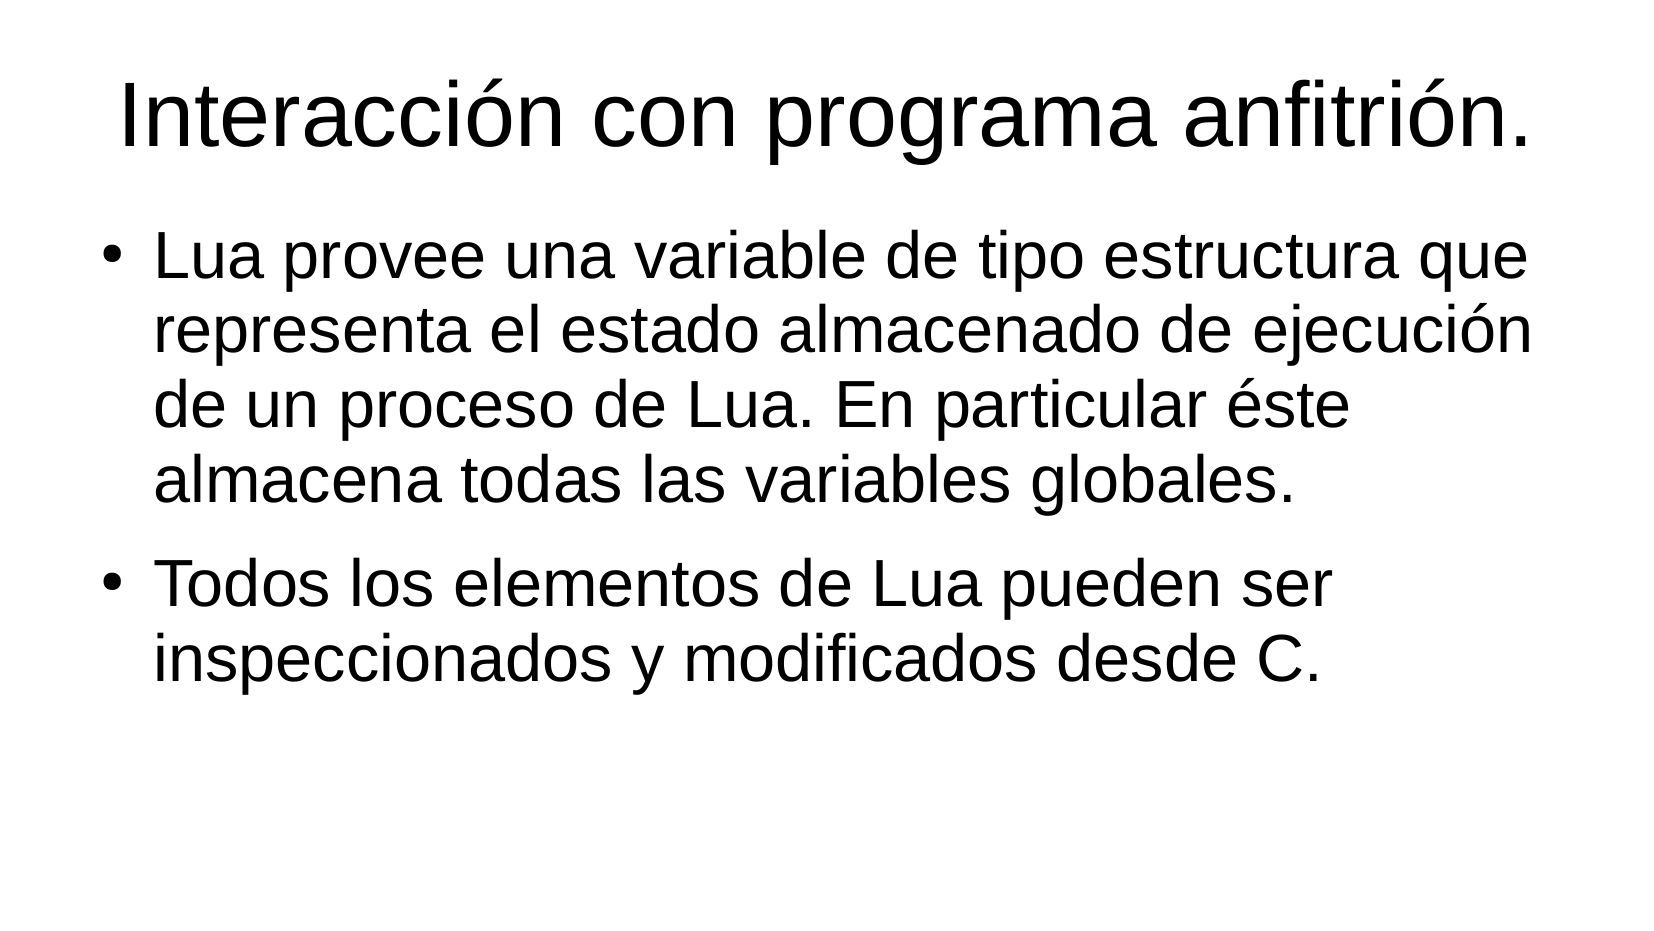

# Interacción con programa anfitrión.
Lua provee una variable de tipo estructura que representa el estado almacenado de ejecución de un proceso de Lua. En particular éste almacena todas las variables globales.
Todos los elementos de Lua pueden ser inspeccionados y modificados desde C.